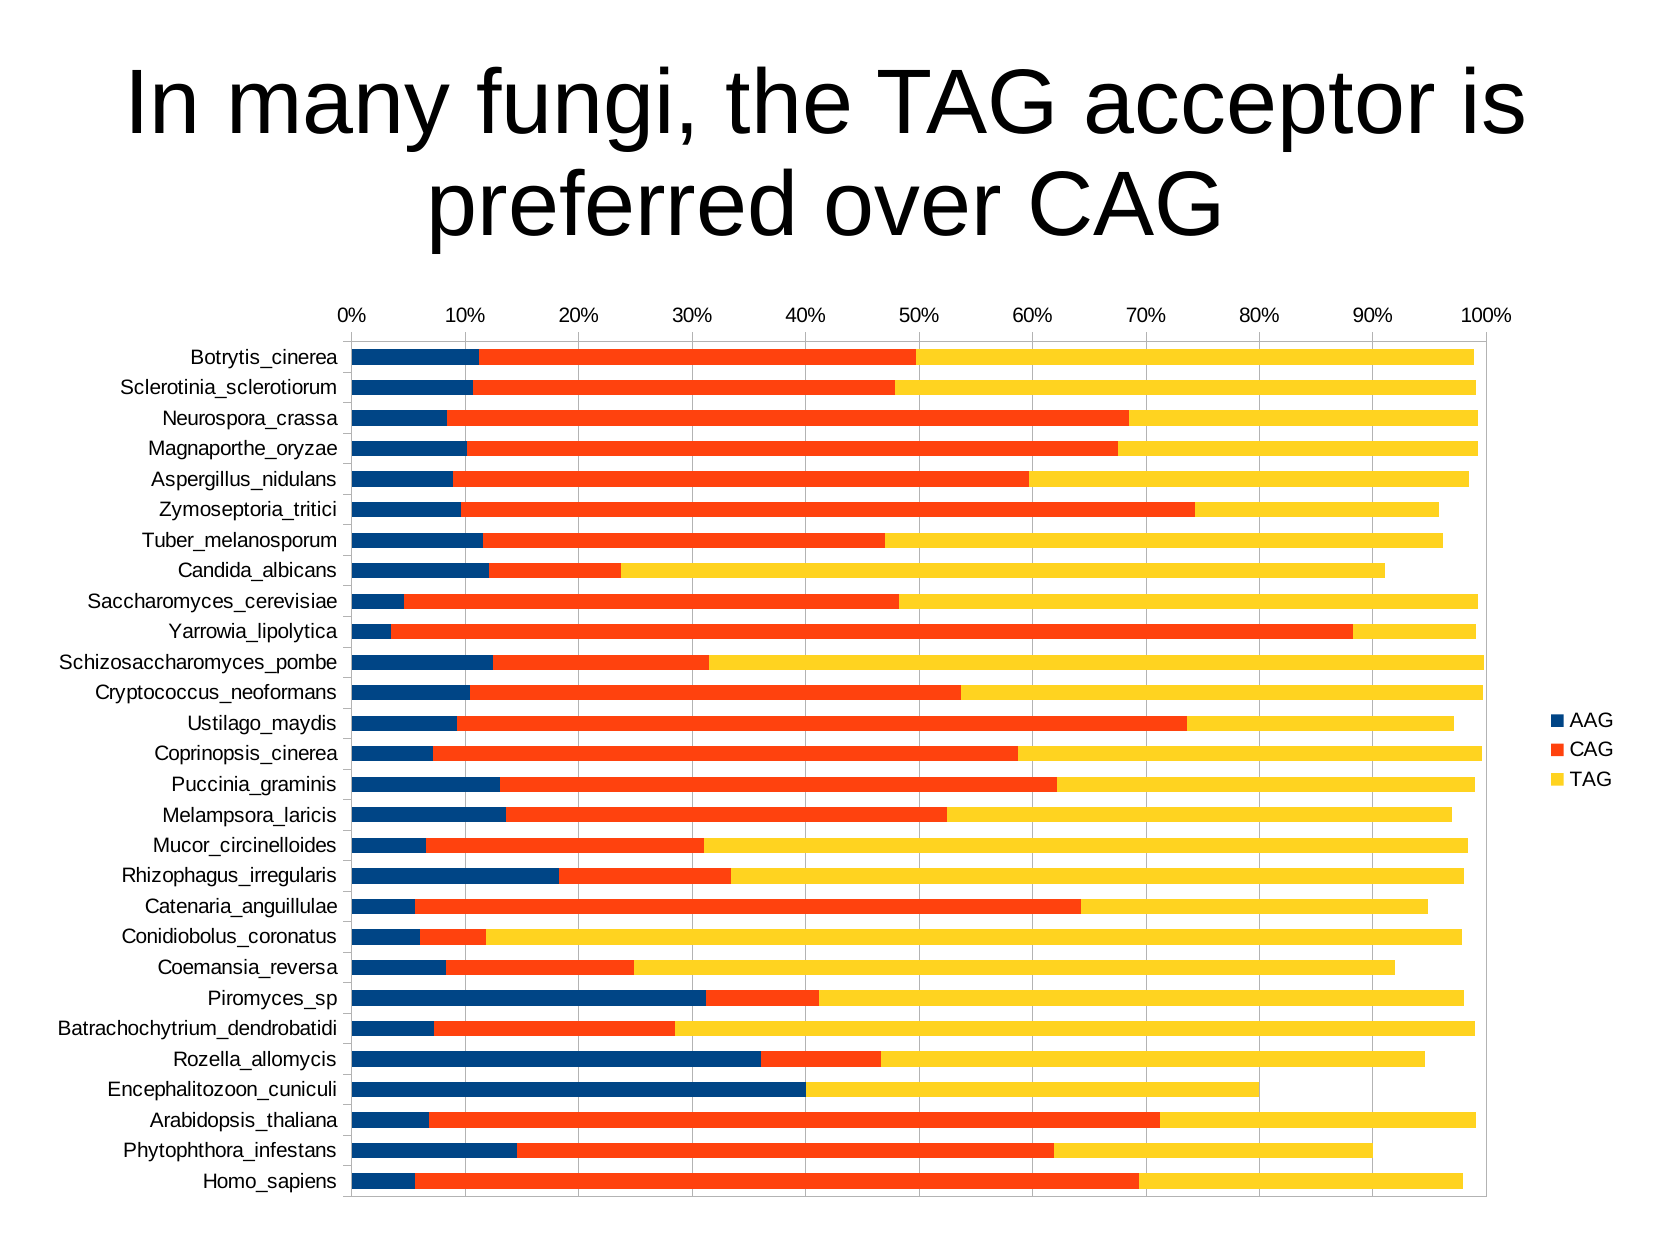

# In many fungi, the TAG acceptor is preferred over CAG
### Chart
| Category | AAG | CAG | TAG |
|---|---|---|---|
| Botrytis_cinerea | 0.1124117428 | 0.3849869937 | 0.4913786696 |
| Sclerotinia_sclerotiorum | 0.1069633608 | 0.3718779973 | 0.5123729139 |
| Neurospora_crassa | 0.0837123295 | 0.6015792893 | 0.3069118897 |
| Magnaporthe_oryzae | 0.1014803784 | 0.5740189208 | 0.3167922214 |
| Aspergillus_nidulans | 0.0887293993 | 0.5085061138 | 0.3872408293 |
| Zymoseptoria_tritici | 0.0959759351 | 0.6471422896 | 0.215392474 |
| Tuber_melanosporum | 0.1159225015 | 0.354272174 | 0.4916600846 |
| Candida_albicans | 0.1210526316 | 0.1157894737 | 0.6736842105 |
| Saccharomyces_cerevisiae | 0.0460992908 | 0.4361702128 | 0.5106382979 |
| Yarrowia_lipolytica | 0.0344827586 | 0.8480894688 | 0.1081081081 |
| Schizosaccharomyces_pombe | 0.1247633472 | 0.1897008709 | 0.6832639152 |
| Cryptococcus_neoformans | 0.1037177563 | 0.4330492397 | 0.4602033015 |
| Ustilago_maydis | 0.0926530612 | 0.6430612245 | 0.2359183673 |
| Coprinopsis_cinerea | 0.0712786244 | 0.5157764851 | 0.4093232697 |
| Puccinia_graminis | 0.1302382472 | 0.4916241225 | 0.3683524782 |
| Melampsora_laricis | 0.1355850385 | 0.3892522346 | 0.4452178517 |
| Mucor_circinelloides | 0.0655783066 | 0.2449732522 | 0.6729385722 |
| Rhizophagus_irregularis | 0.182619546 | 0.1515724789 | 0.6461251543 |
| Catenaria_anguillulae | 0.0558308556 | 0.5870026901 | 0.3054415027 |
| Conidiobolus_coronatus | 0.0598792884 | 0.0582909784 | 0.860652266 |
| Coemansia_reversa | 0.083134763 | 0.1652104845 | 0.6714323537 |
| Piromyces_sp | 0.3121483711 | 0.0995355227 | 0.5684613372 |
| Batrachochytrium_dendrobatidi | 0.0720635917 | 0.2124254785 | 0.7053306837 |
| Rozella_allomycis | 0.3603743393 | 0.1059981574 | 0.4796586336 |
| Encephalitozoon_cuniculi | 0.4 | 0.0 | 0.4 |
| Arabidopsis_thaliana | 0.0676501088 | 0.6447414903 | 0.2784691122 |
| Phytophthora_infestans | 0.1458870917 | 0.4728113789 | 0.281326704 |
| Homo_sapiens | 0.0552264195 | 0.6387762285 | 0.2855676409 |